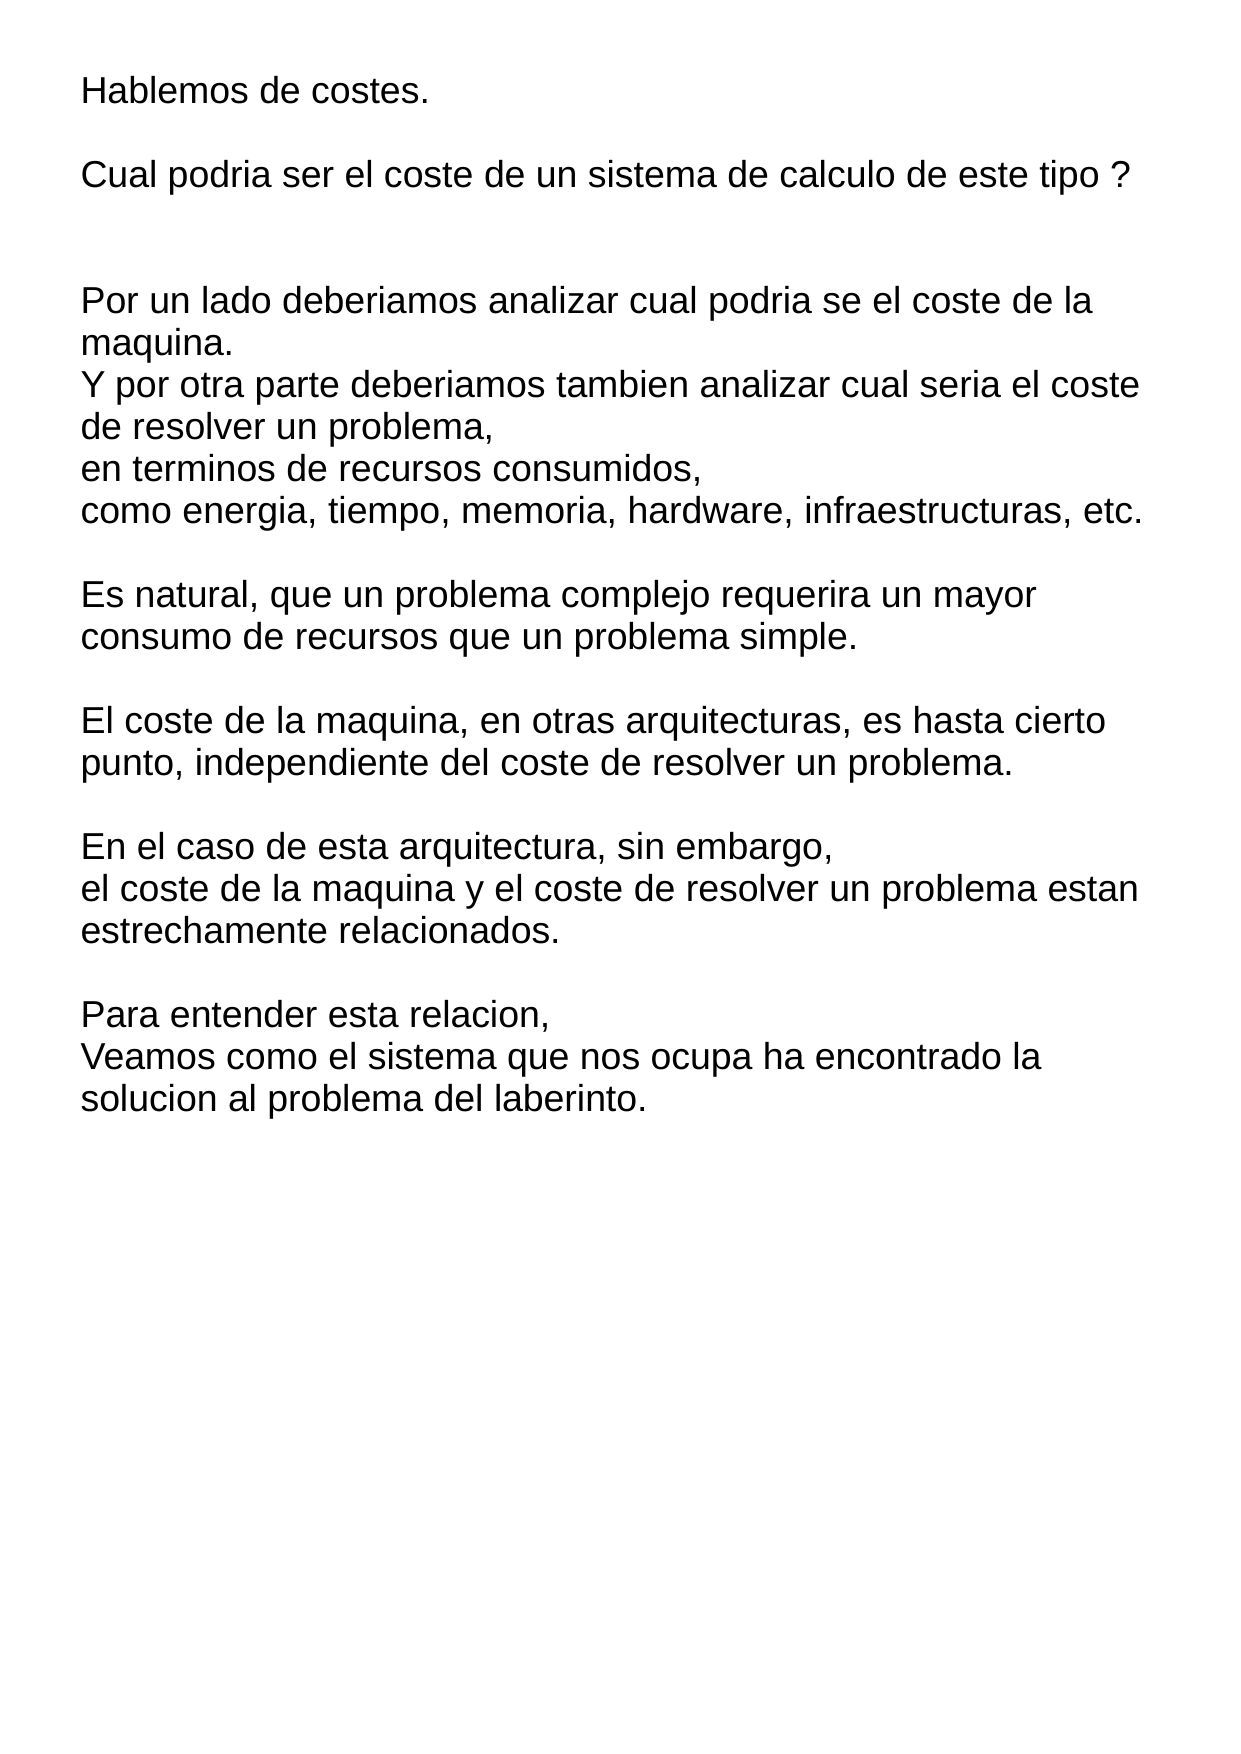

Hablemos de costes.
Cual podria ser el coste de un sistema de calculo de este tipo ?
Por un lado deberiamos analizar cual podria se el coste de la maquina.
Y por otra parte deberiamos tambien analizar cual seria el coste de resolver un problema,
en terminos de recursos consumidos,
como energia, tiempo, memoria, hardware, infraestructuras, etc.
Es natural, que un problema complejo requerira un mayor consumo de recursos que un problema simple.
El coste de la maquina, en otras arquitecturas, es hasta cierto punto, independiente del coste de resolver un problema.
En el caso de esta arquitectura, sin embargo,
el coste de la maquina y el coste de resolver un problema estan estrechamente relacionados.
Para entender esta relacion,
Veamos como el sistema que nos ocupa ha encontrado la solucion al problema del laberinto.